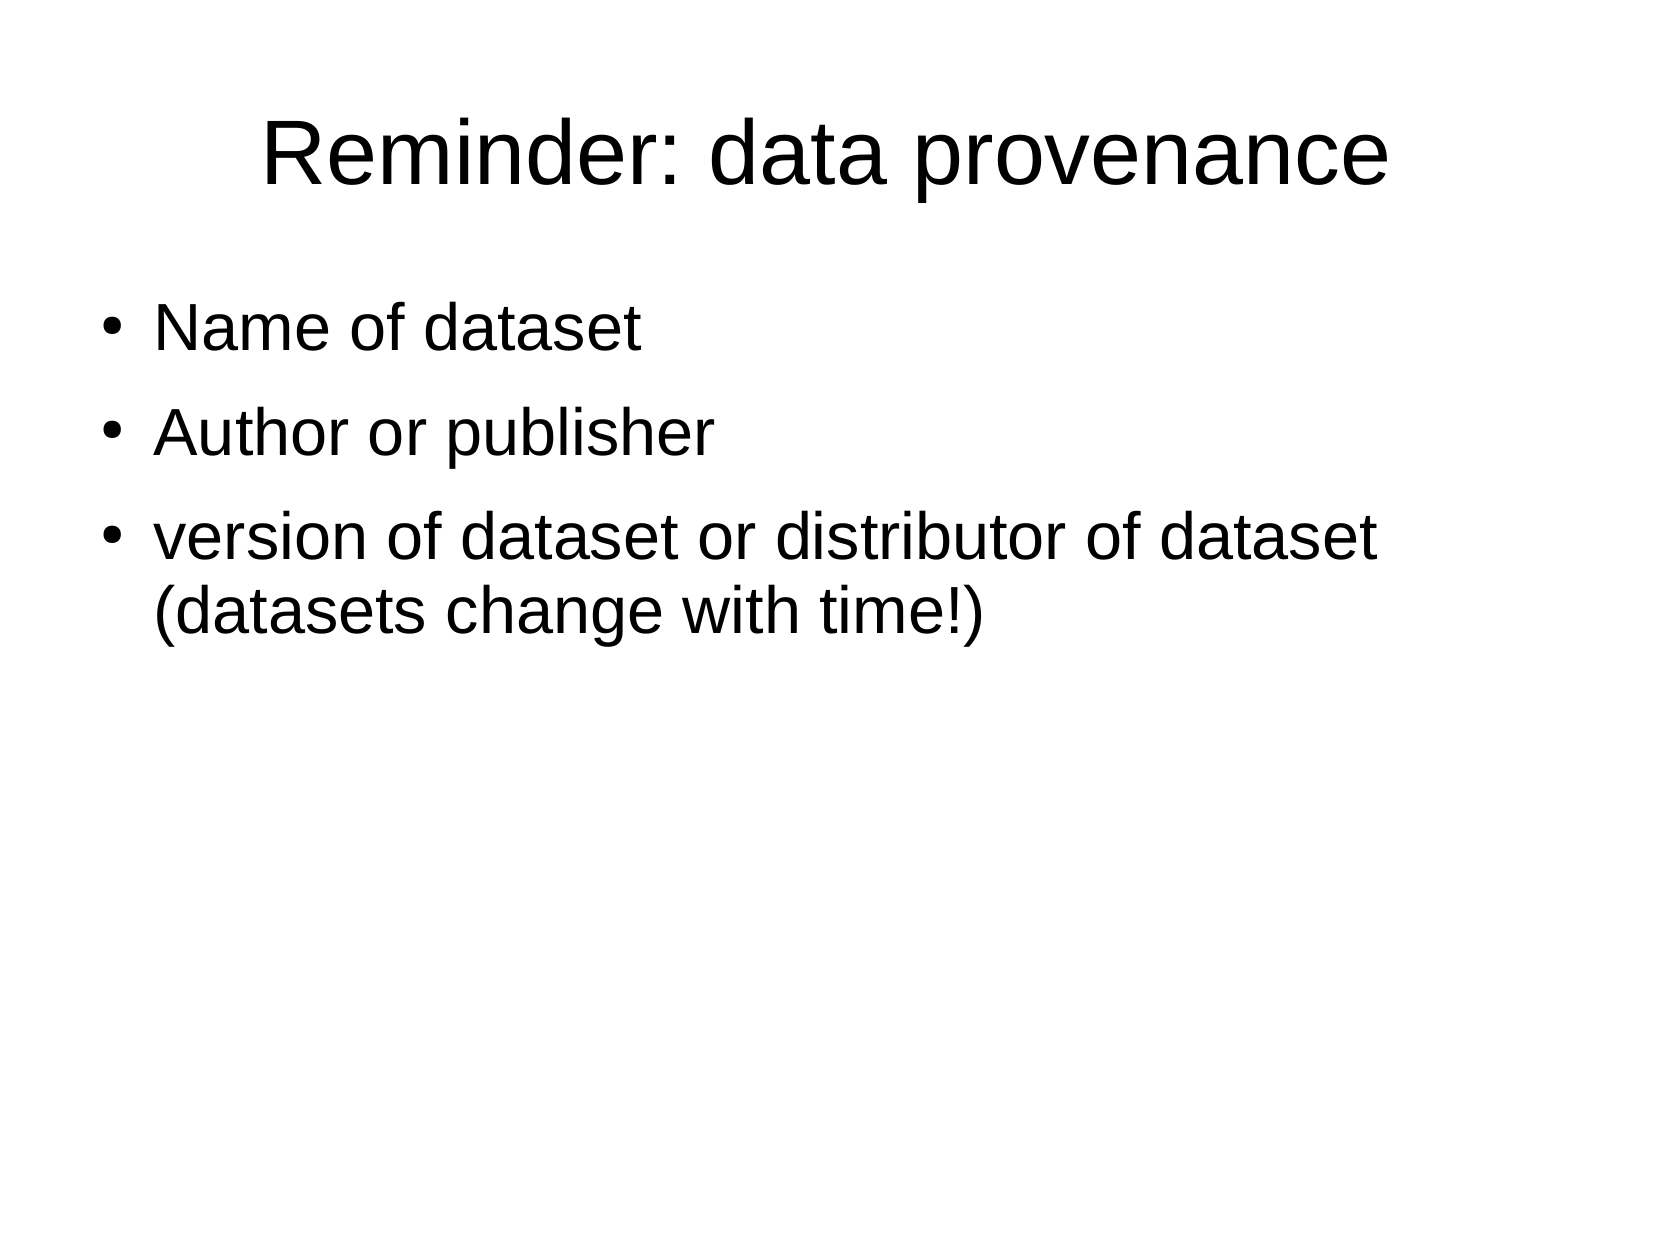

# Reminder: data provenance
Name of dataset
Author or publisher
version of dataset or distributor of dataset (datasets change with time!)